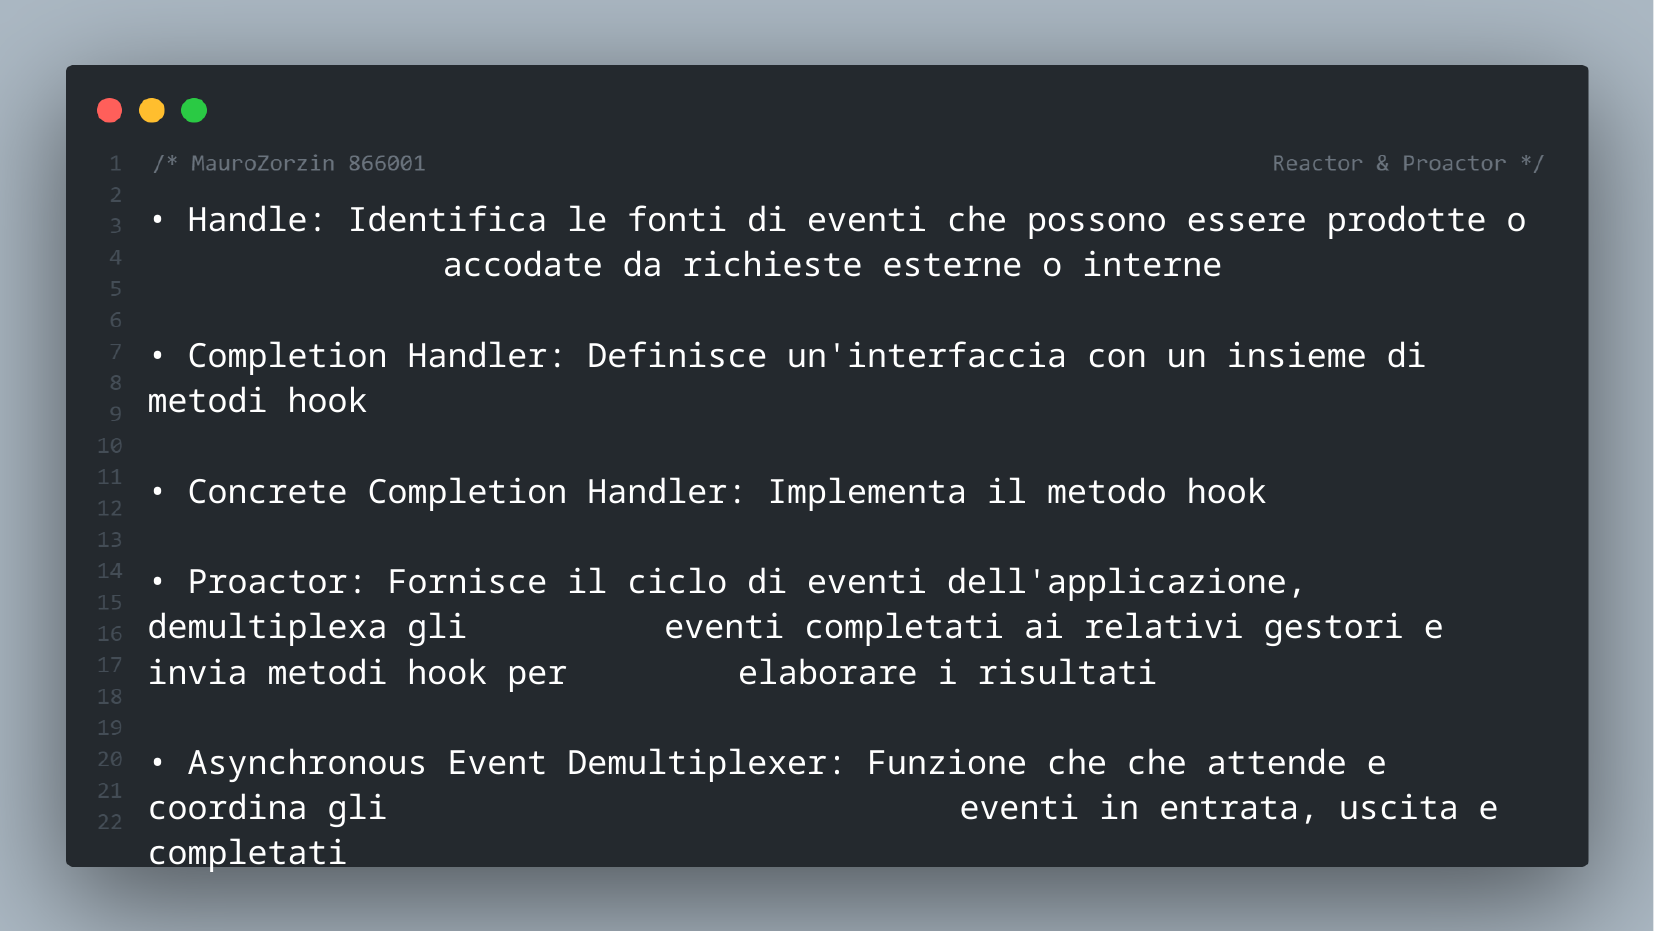

# • Handle: Identifica le fonti di eventi che possono essere prodotte o 				accodate da richieste esterne o interne
• Completion Handler: Definisce un'interfaccia con un insieme di metodi hook
• Concrete Completion Handler: Implementa il metodo hook
• Proactor: Fornisce il ciclo di eventi dell'applicazione, demultiplexa gli 			eventi completati ai relativi gestori e invia metodi hook per 			elaborare i risultati
• Asynchronous Event Demultiplexer: Funzione che che attende e coordina gli 								eventi in entrata, uscita e completati